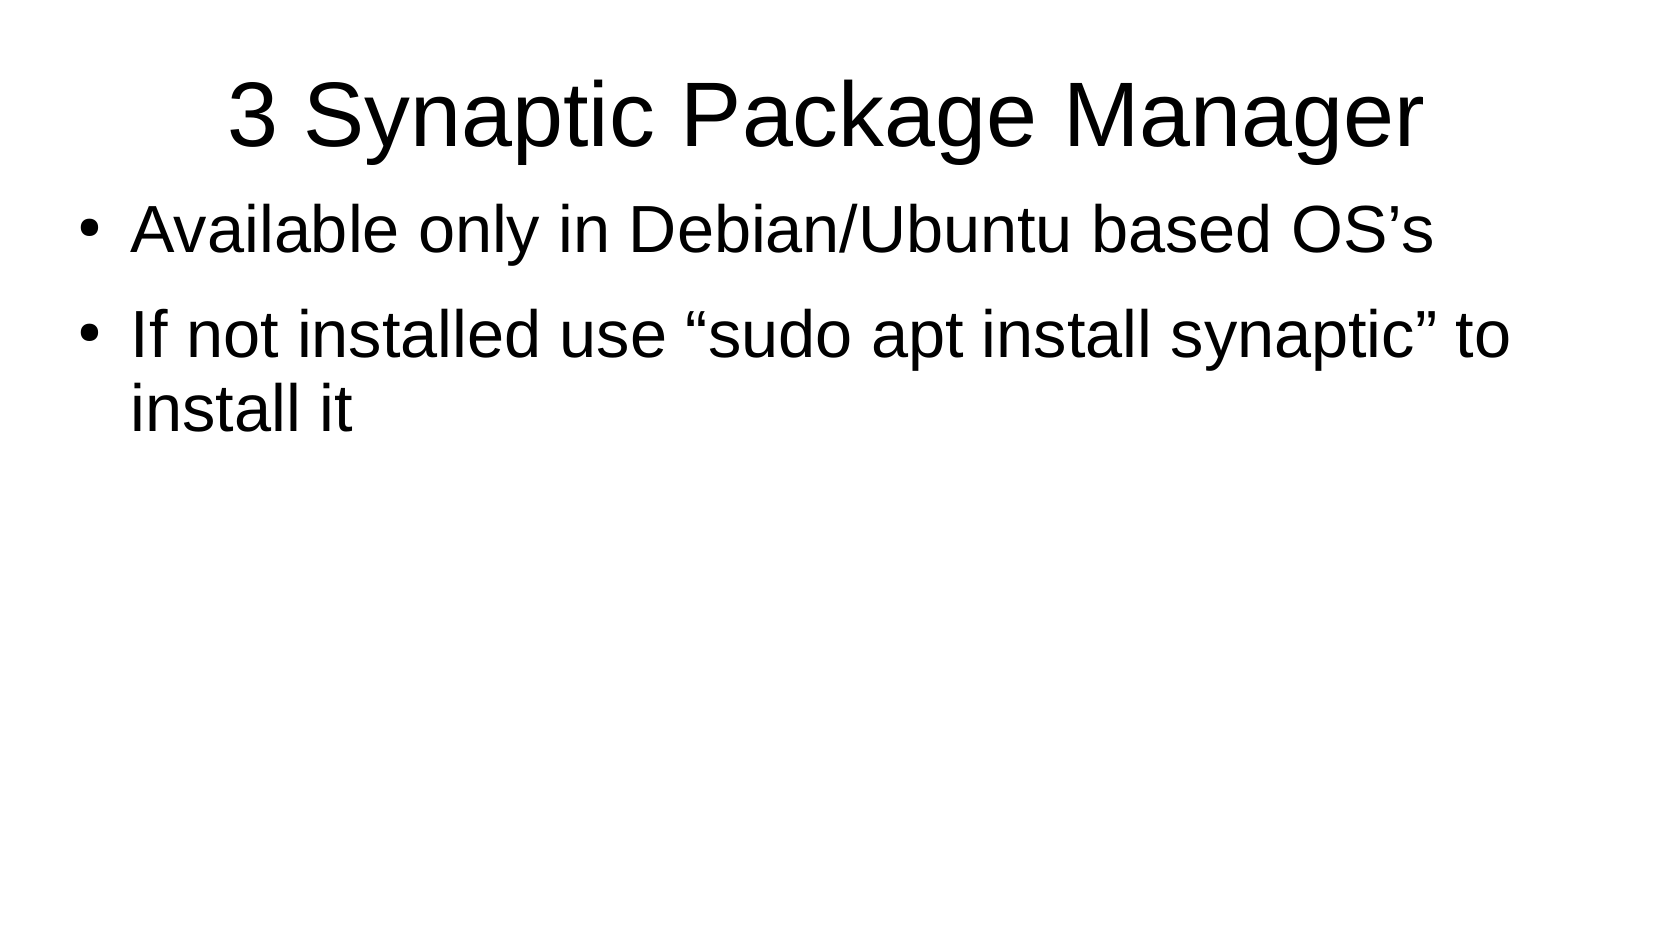

# 3 Synaptic Package Manager
Available only in Debian/Ubuntu based OS’s
If not installed use “sudo apt install synaptic” to install it